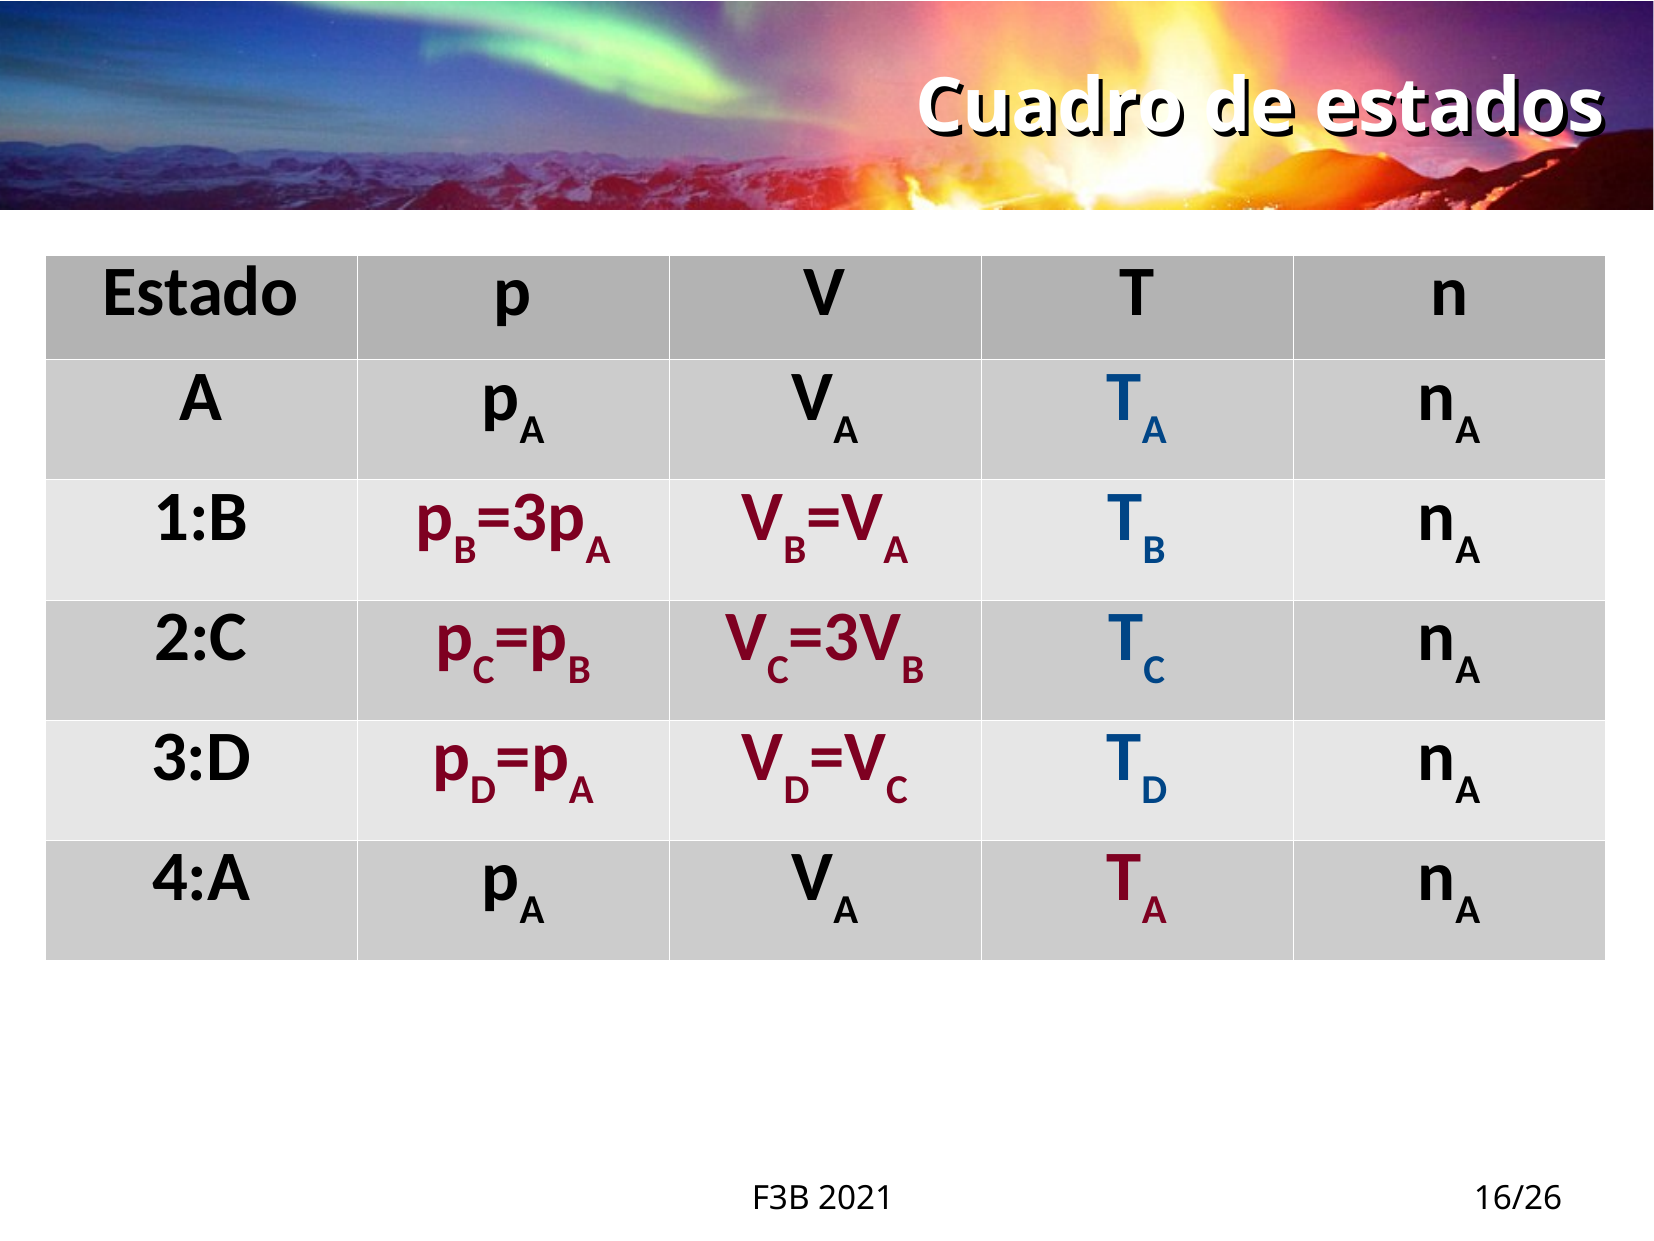

# Cuadro de estados
| Estado | p | V | T | n |
| --- | --- | --- | --- | --- |
| A | pA | VA | TA | nA |
| 1:B | pB=3pA | VB=VA | TB | nA |
| 2:C | pC=pB | VC=3VB | TC | nA |
| 3:D | pD=pA | VD=VC | TD | nA |
| 4:A | pA | VA | TA | nA |
F3B 2021
16